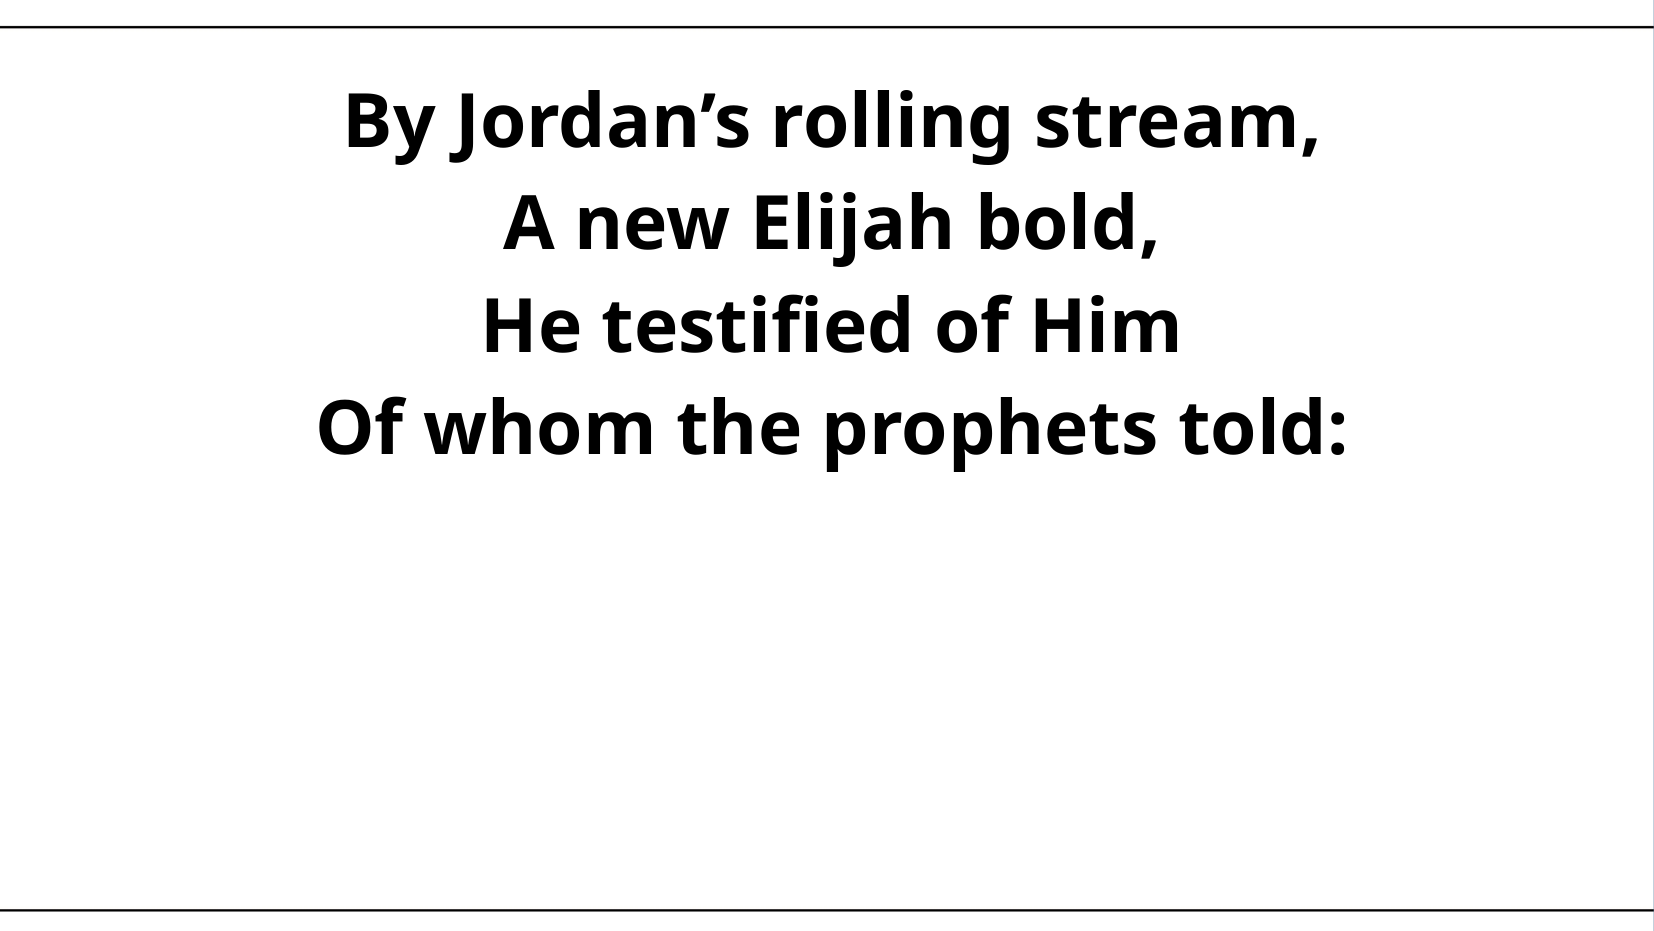

By Jordan’s rolling stream,
A new Elijah bold,
He testified of Him
Of whom the prophets told: